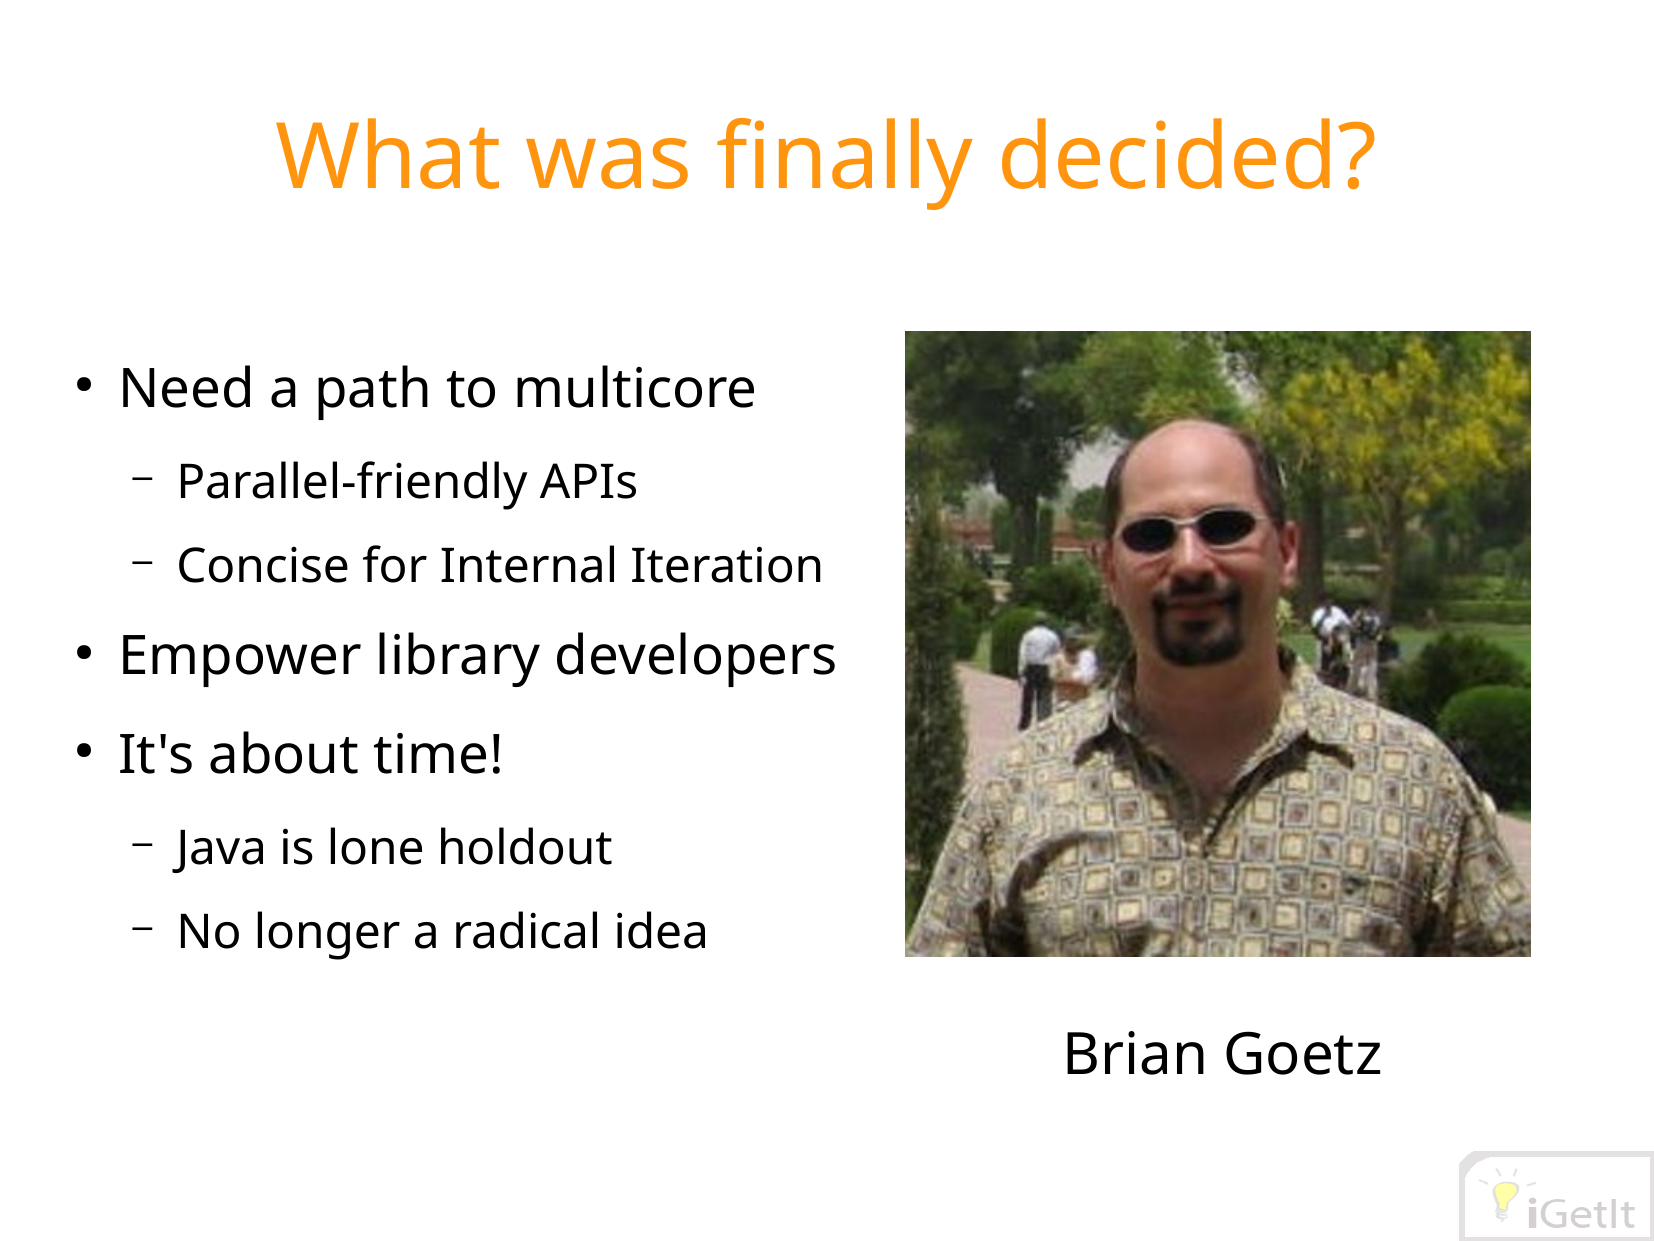

# What was finally decided?
Need a path to multicore
Parallel-friendly APIs
Concise for Internal Iteration
Empower library developers
It's about time!
Java is lone holdout
No longer a radical idea
Brian Goetz